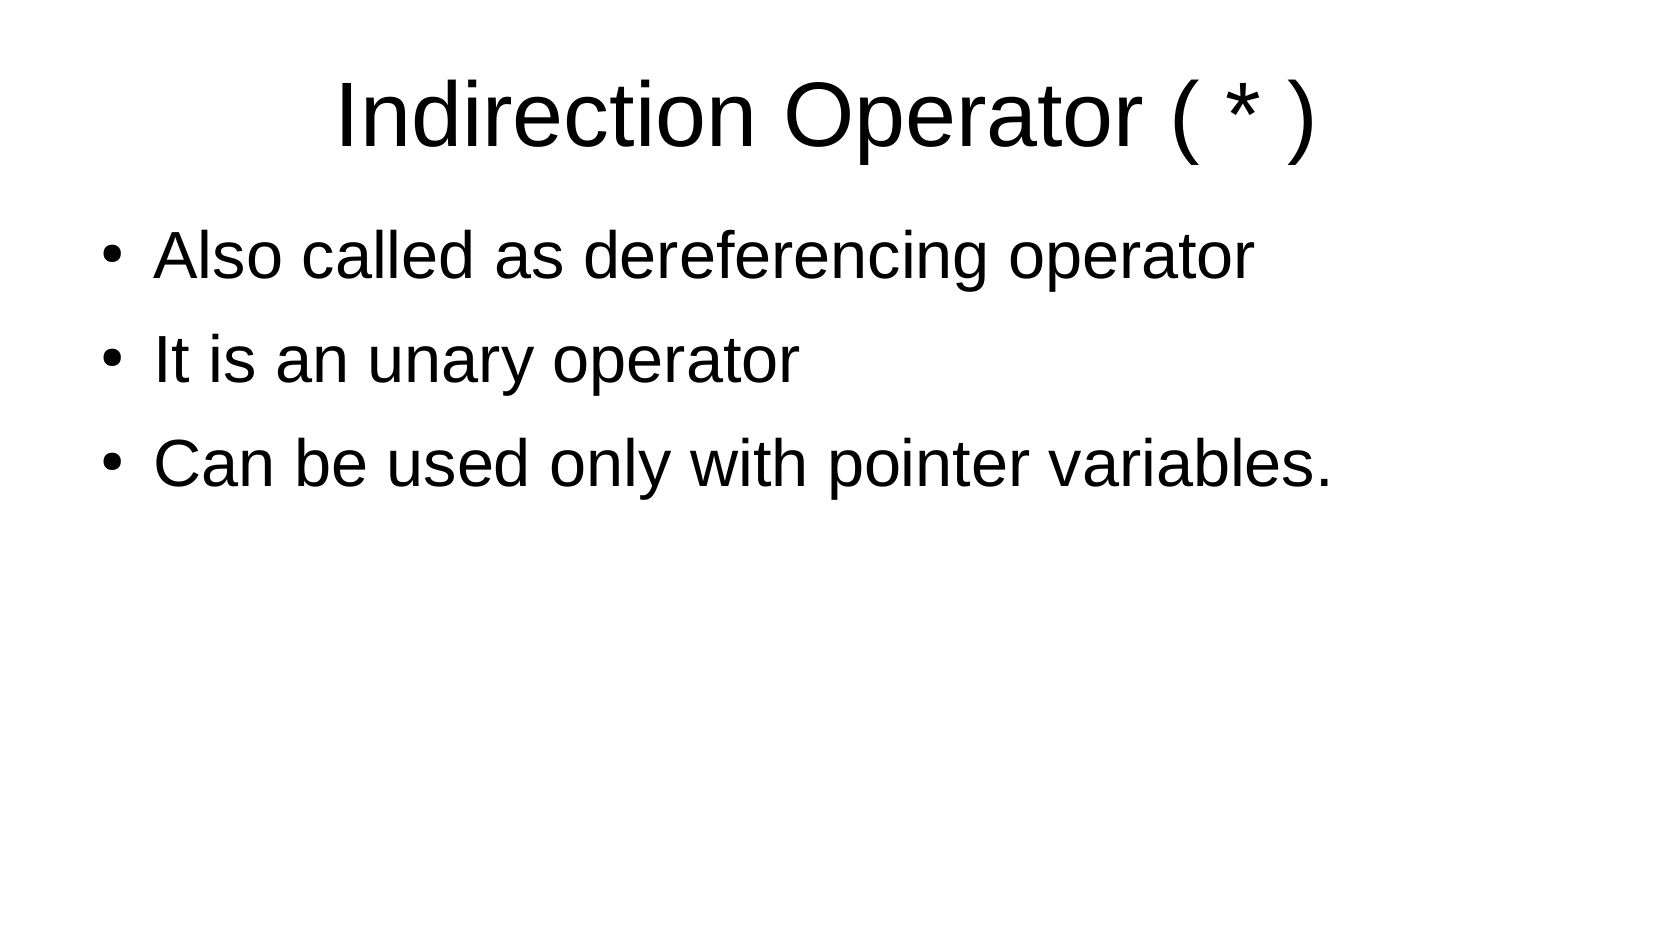

# Indirection Operator ( * )
Also called as dereferencing operator
It is an unary operator
Can be used only with pointer variables.